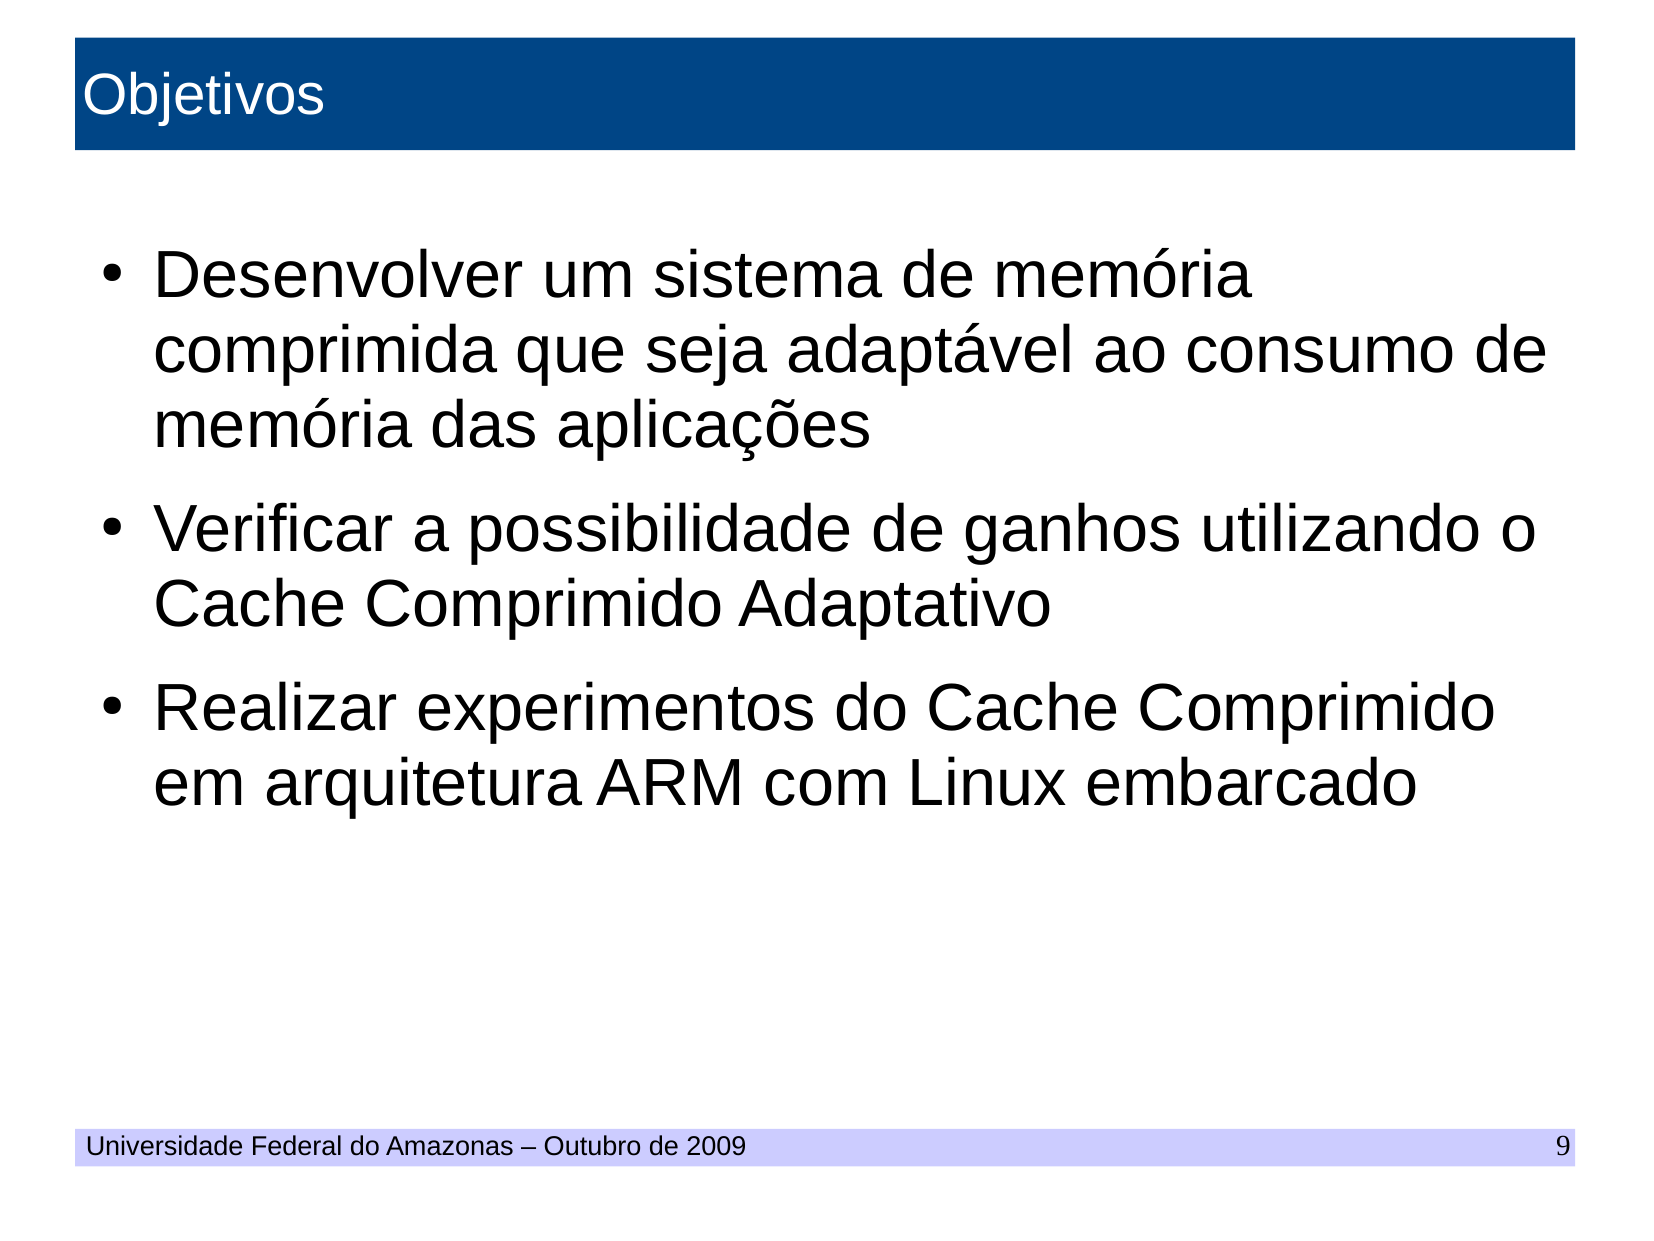

# Objetivos
Desenvolver um sistema de memória comprimida que seja adaptável ao consumo de memória das aplicações
Verificar a possibilidade de ganhos utilizando o Cache Comprimido Adaptativo
Realizar experimentos do Cache Comprimido em arquitetura ARM com Linux embarcado
9